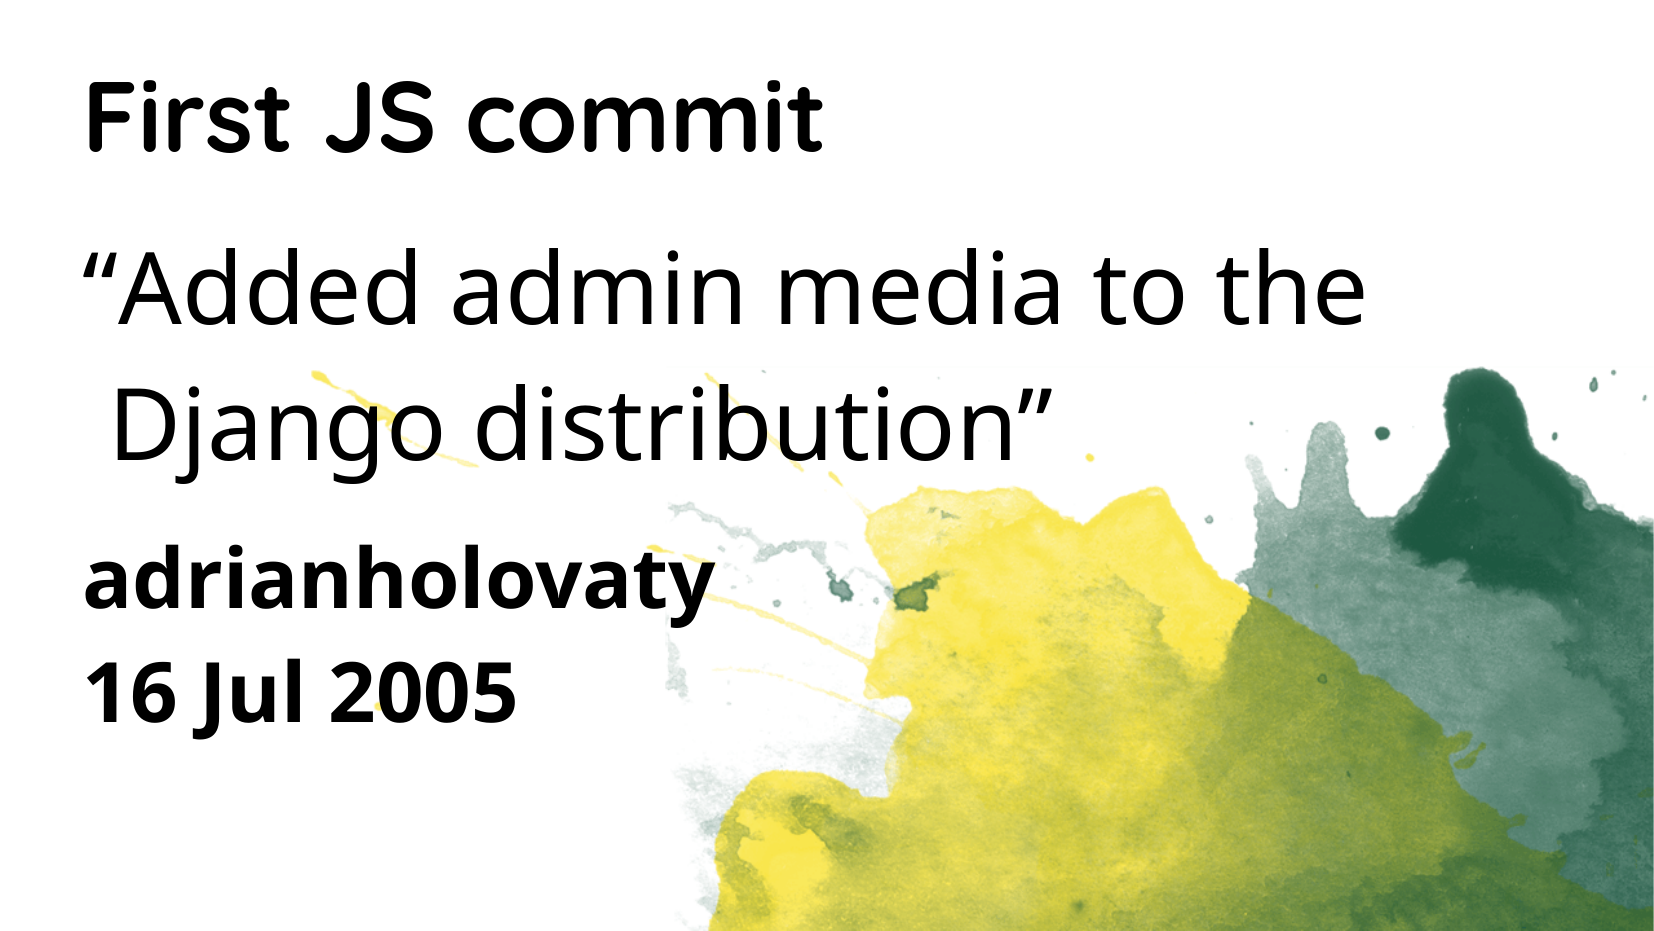

# First JS commit
“Added admin media to the
 Django distribution”
adrianholovaty
16 Jul 2005